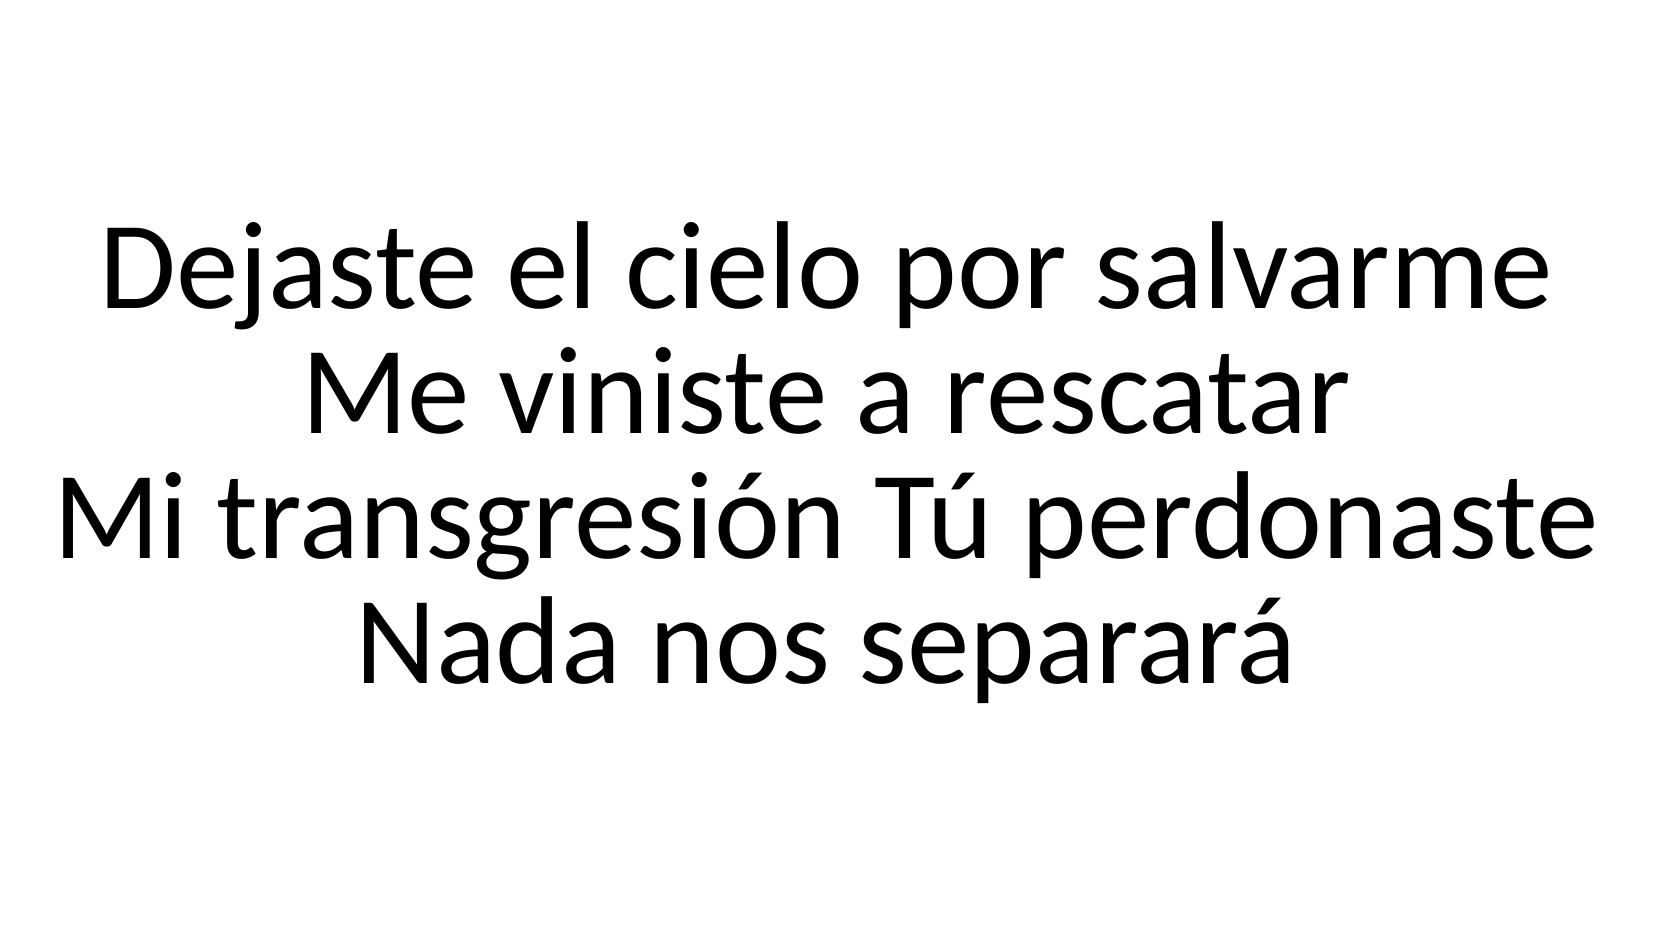

# Dejaste el cielo por salvarme Me viniste a rescatar Mi transgresión Tú perdonaste Nada nos separará